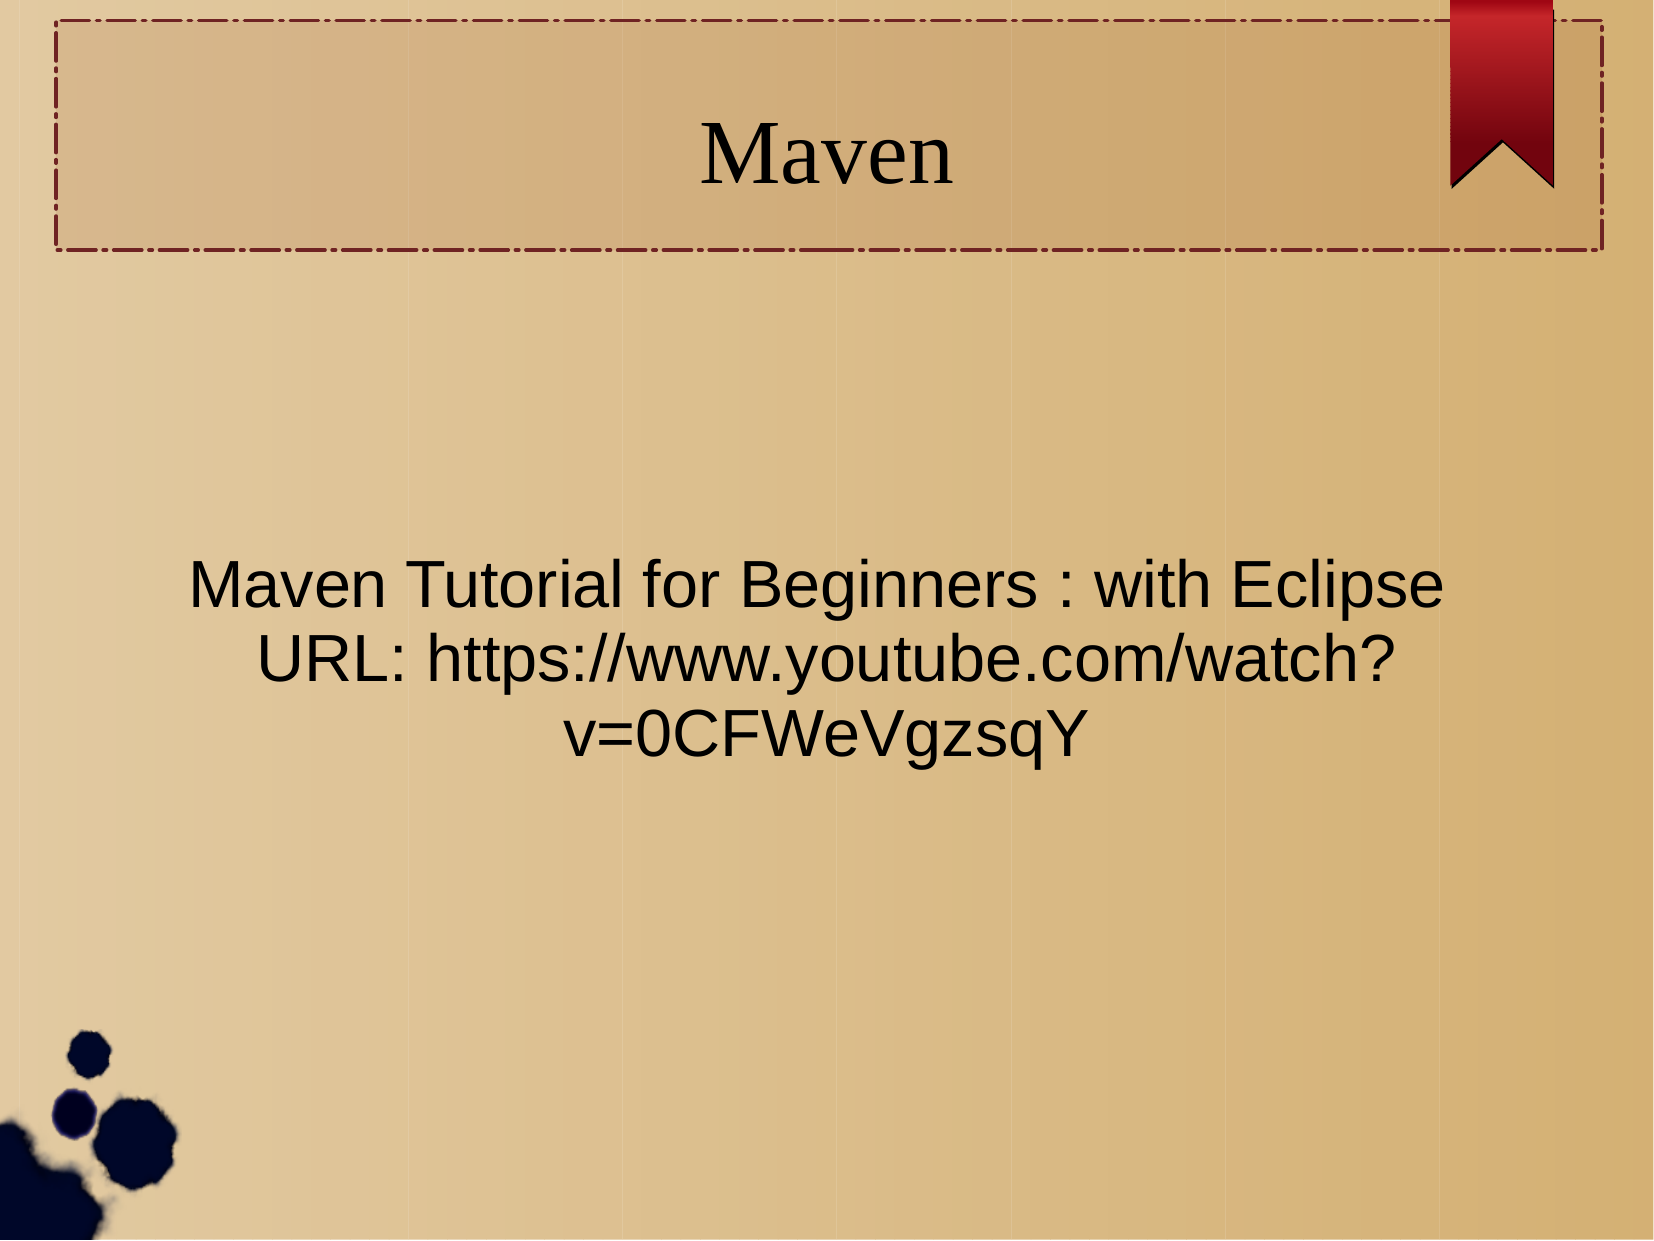

# Maven
Maven Tutorial for Beginners : with Eclipse
URL: https://www.youtube.com/watch?v=0CFWeVgzsqY